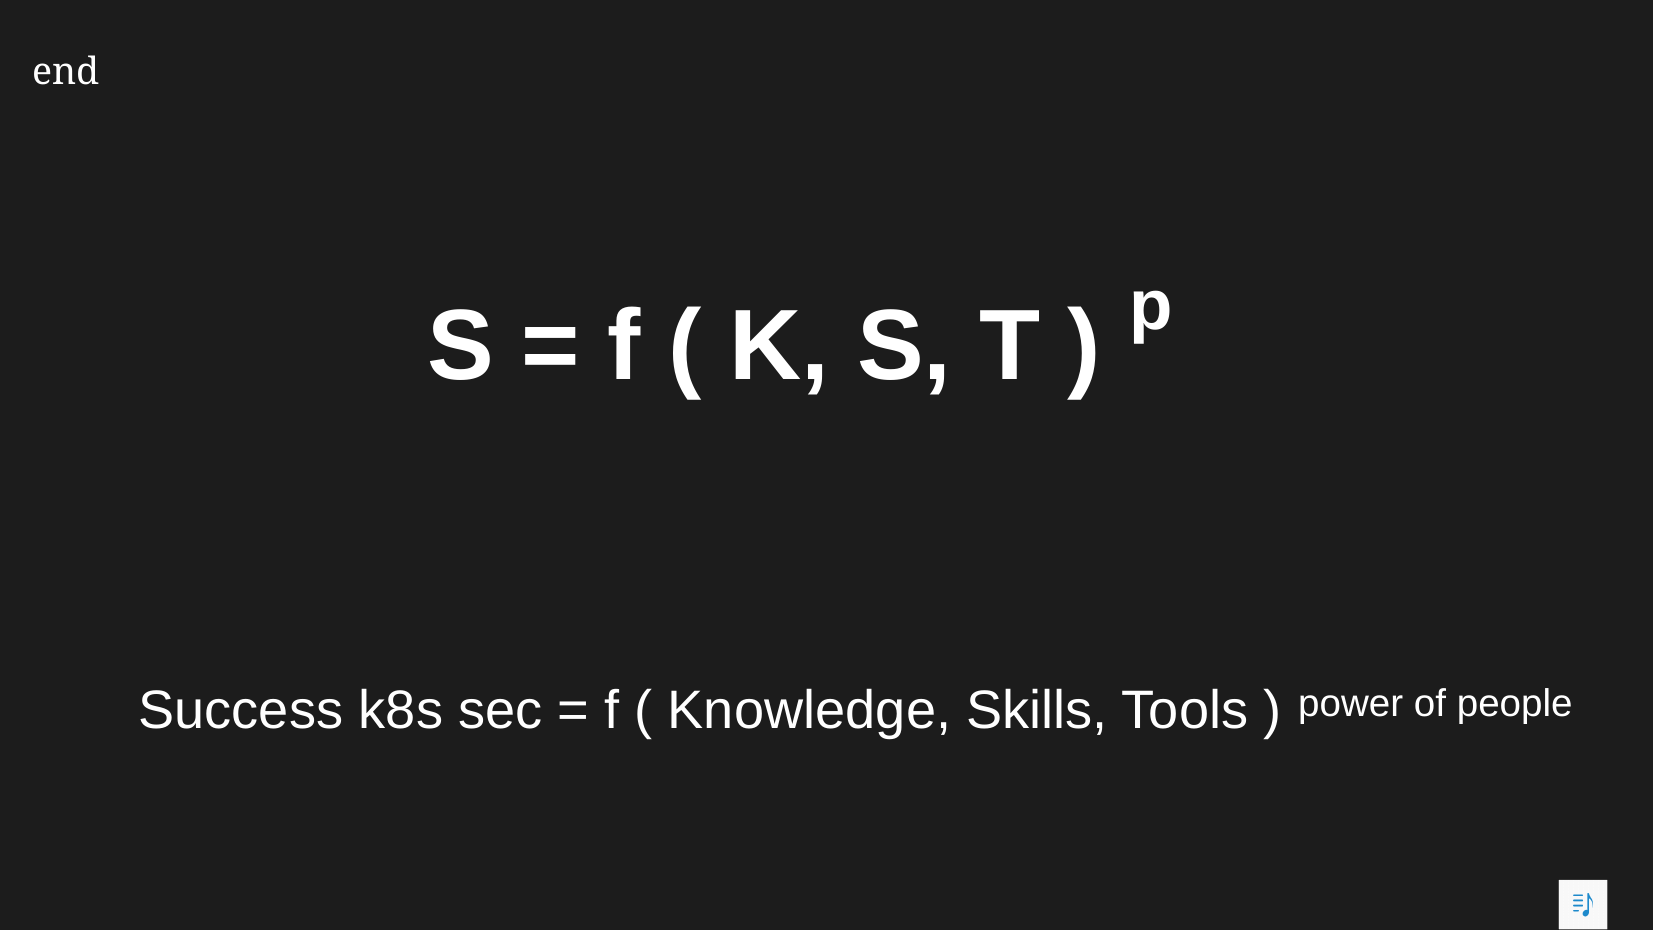

end
S = f ( K, S, T ) p
Success k8s sec = f ( Knowledge, Skills, Tools ) power of people